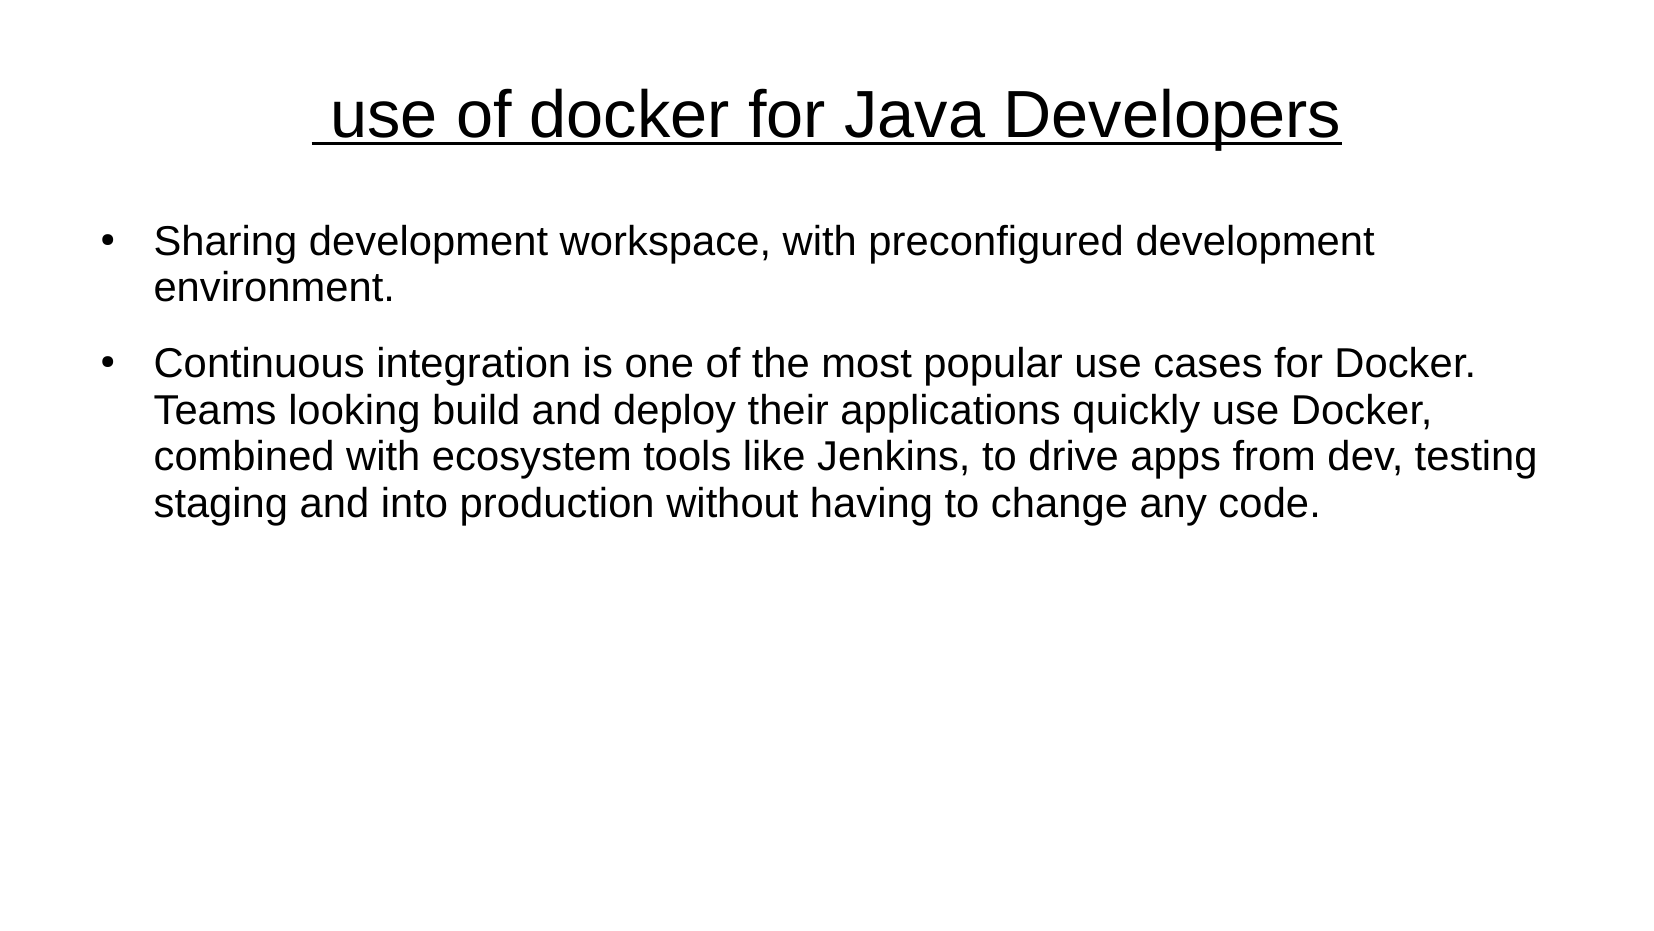

# use of docker for Java Developers
Sharing development workspace, with preconfigured development environment.
Continuous integration is one of the most popular use cases for Docker. Teams looking build and deploy their applications quickly use Docker, combined with ecosystem tools like Jenkins, to drive apps from dev, testing staging and into production without having to change any code.